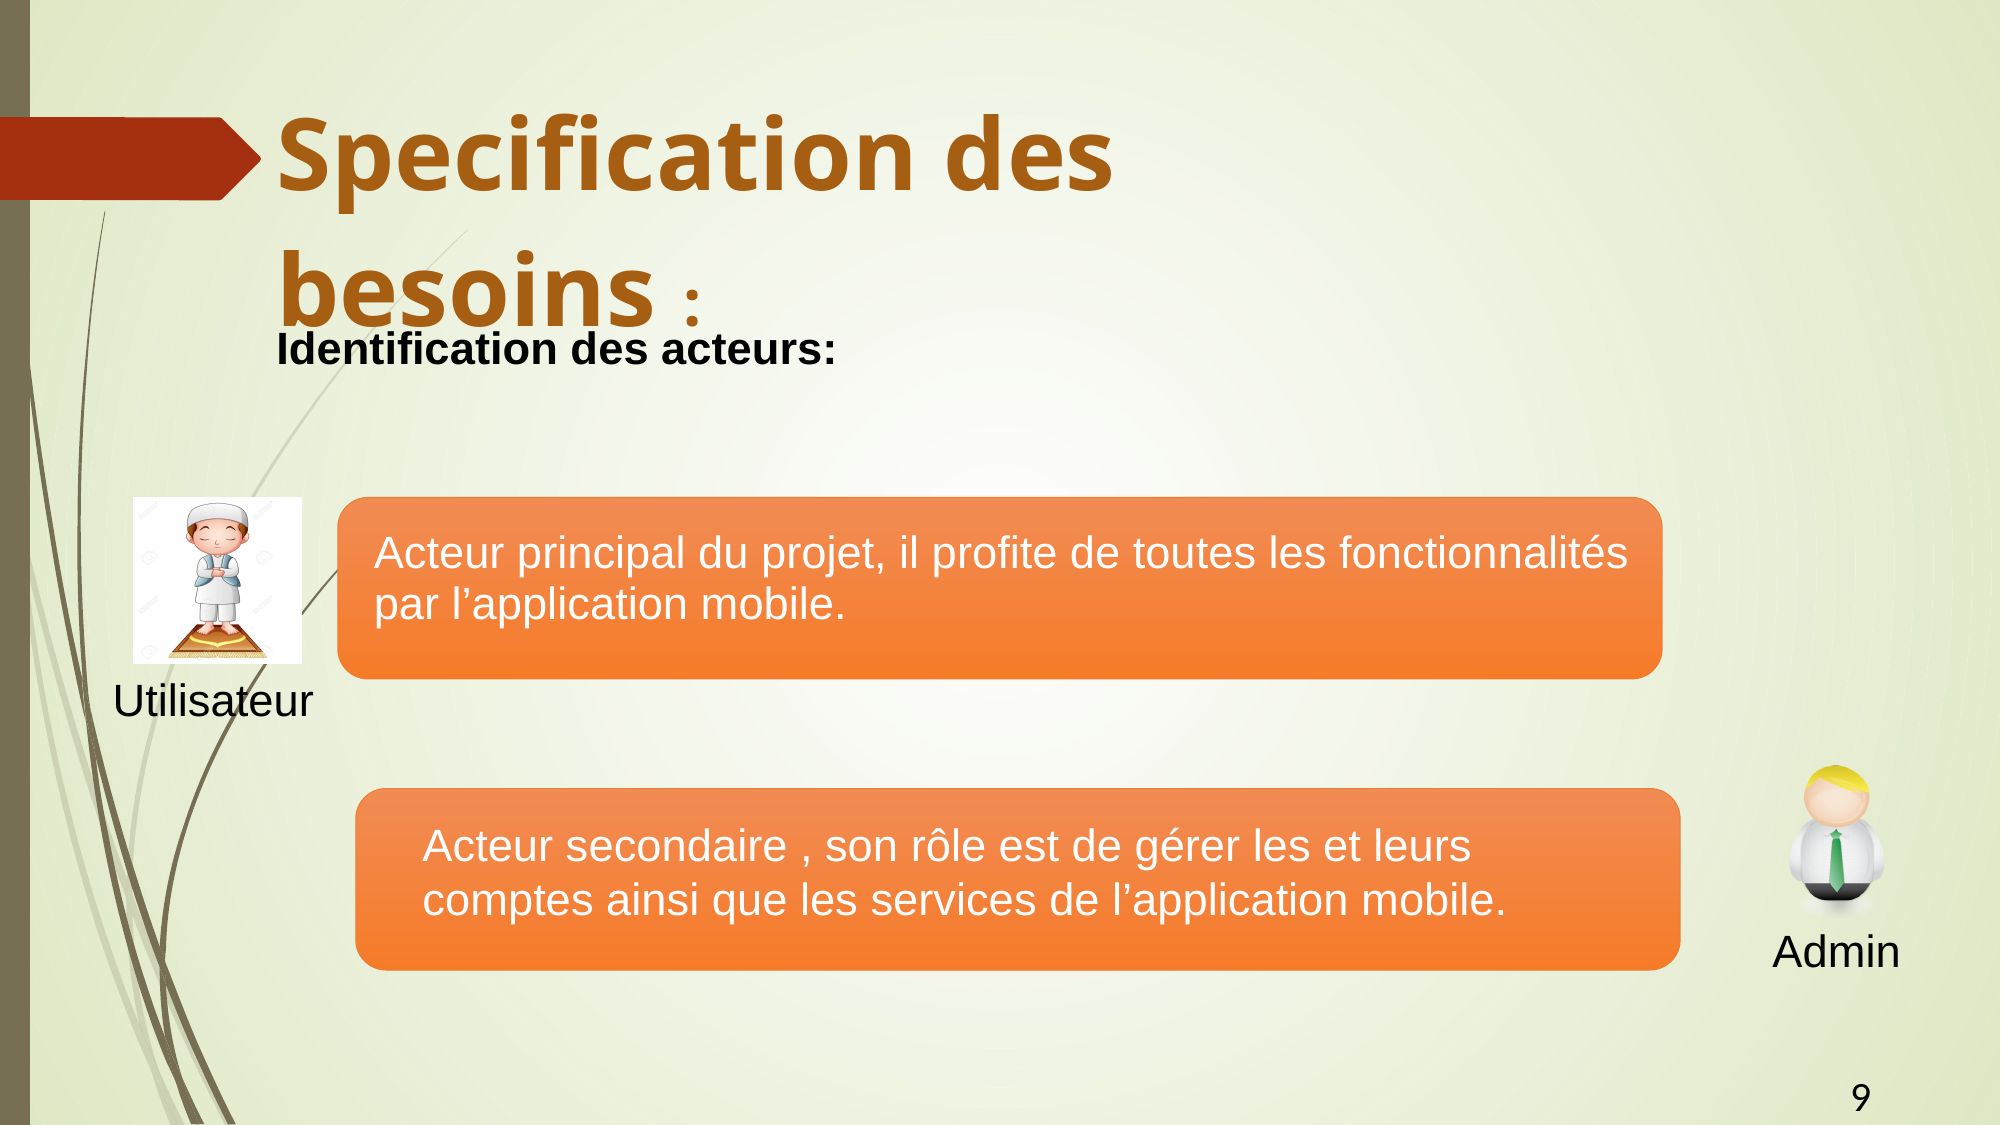

Specification des besoins :
Identification des acteurs:
Acteur principal du projet, il profite de toutes les fonctionnalités
par l’application mobile.
Utilisateur
Acteur secondaire , son rôle est de gérer les et leurs comptes ainsi que les services de l’application mobile.
Admin
9